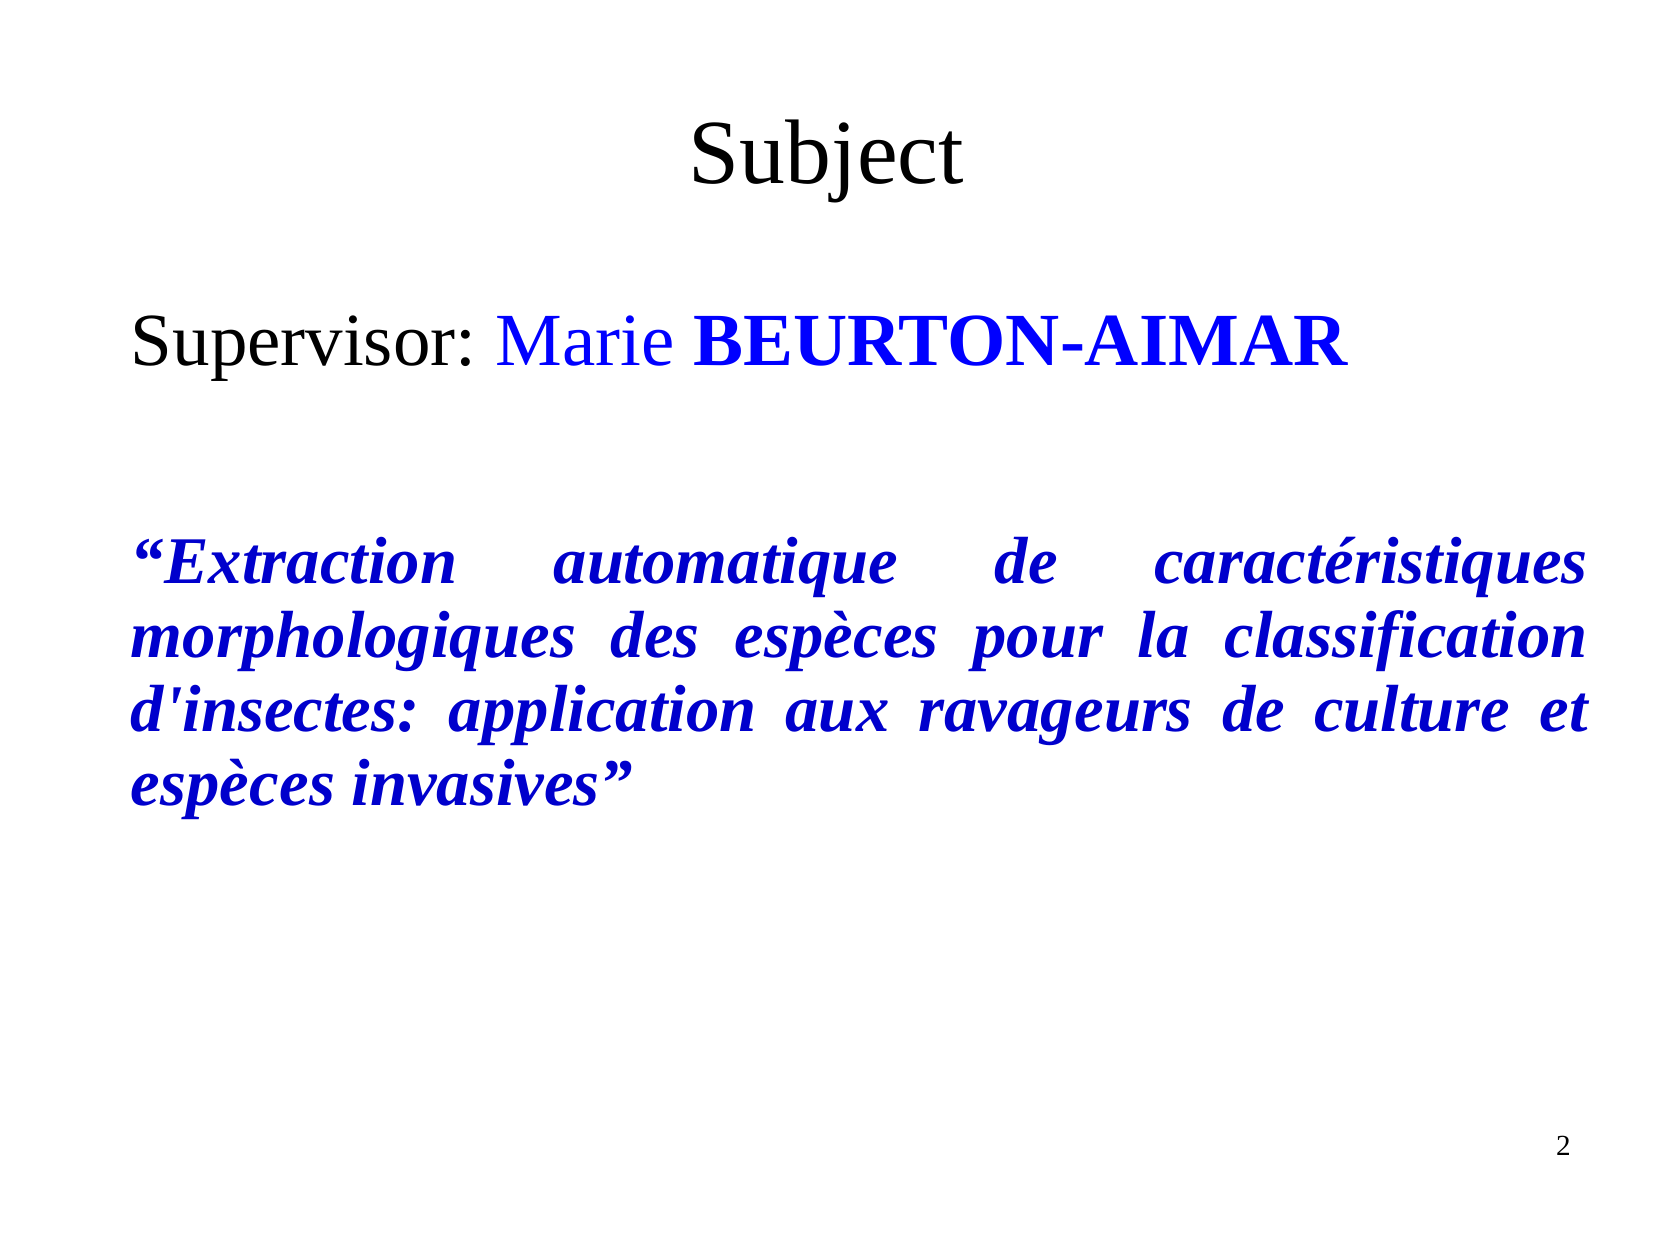

# Subject
Supervisor: Marie BEURTON-AIMAR
“Extraction automatique de caractéristiques morphologiques des espèces pour la classification d'insectes: application aux ravageurs de culture et espèces invasives”
2